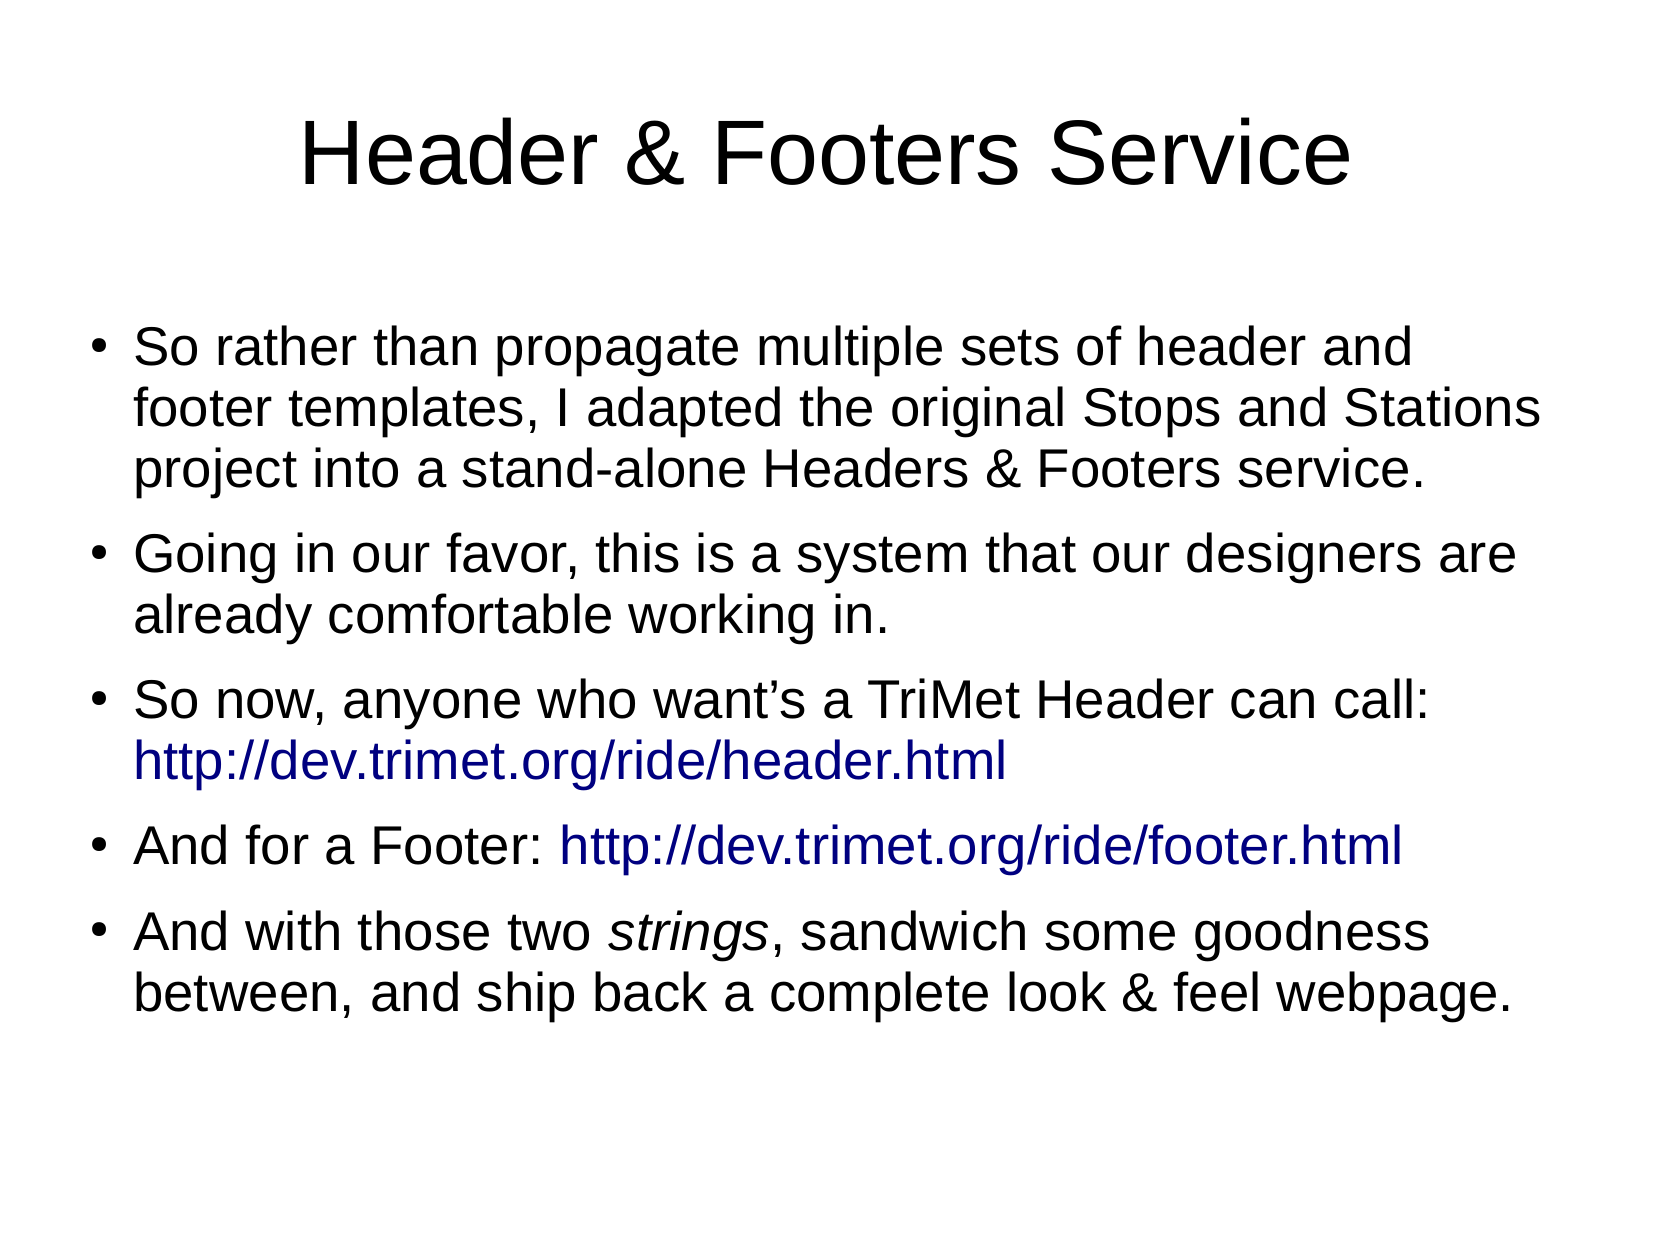

# Header & Footers Service
So rather than propagate multiple sets of header and footer templates, I adapted the original Stops and Stations project into a stand-alone Headers & Footers service.
Going in our favor, this is a system that our designers are already comfortable working in.
So now, anyone who want’s a TriMet Header can call: http://dev.trimet.org/ride/header.html
And for a Footer: http://dev.trimet.org/ride/footer.html
And with those two strings, sandwich some goodness between, and ship back a complete look & feel webpage.